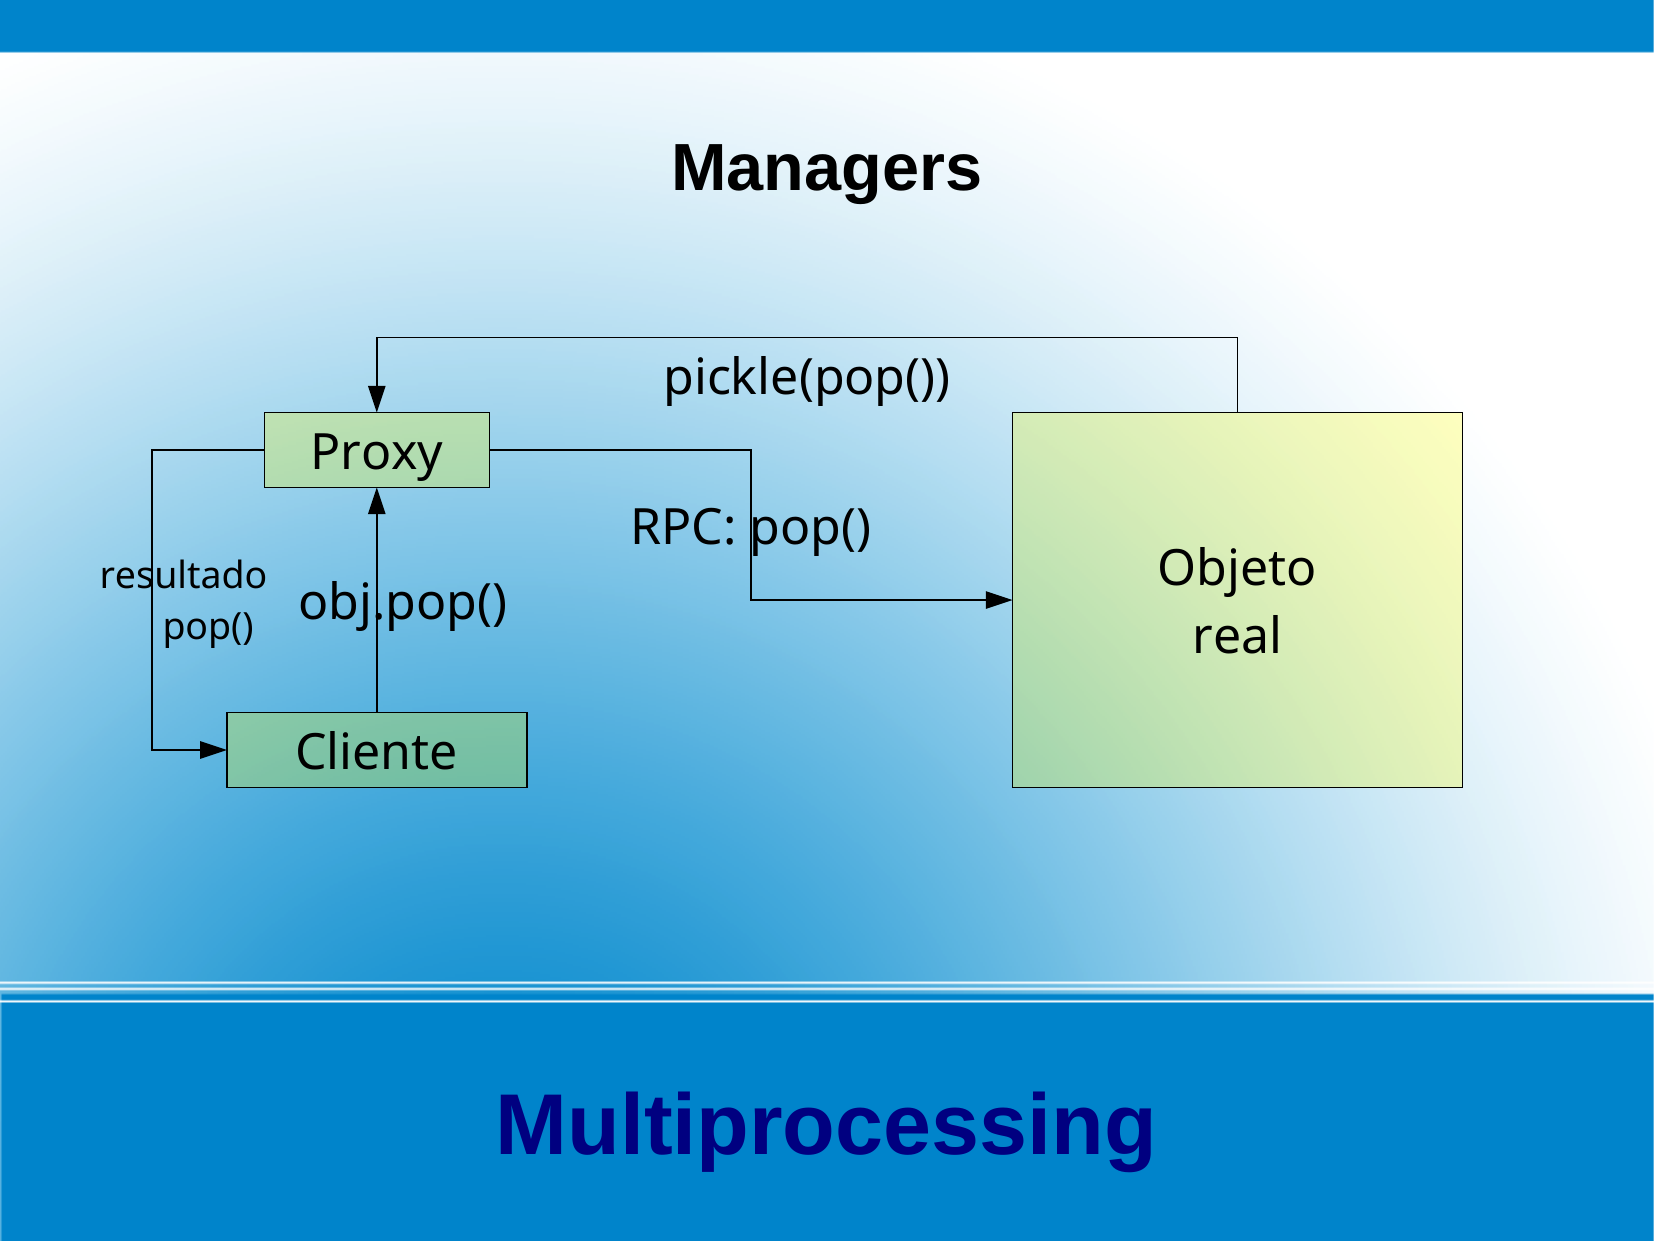

Managers
Proxy
Objeto
real
Cliente
# Multiprocessing